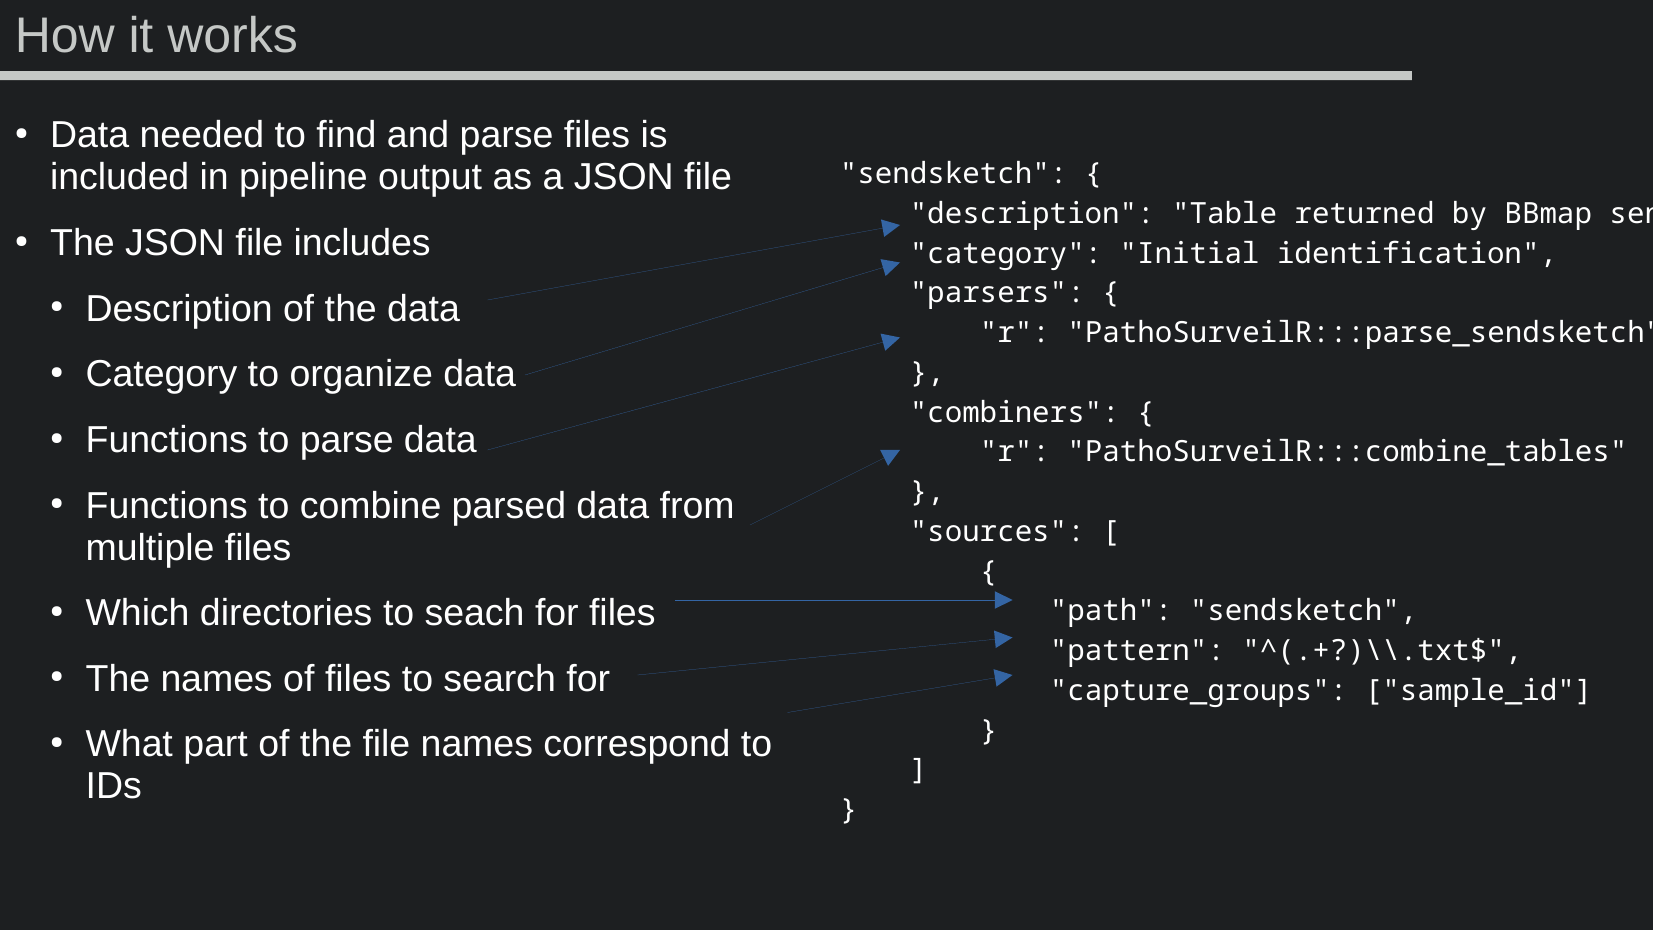

How it works
Data needed to find and parse files is included in pipeline output as a JSON file
The JSON file includes
Description of the data
Category to organize data
Functions to parse data
Functions to combine parsed data from multiple files
Which directories to seach for files
The names of files to search for
What part of the file names correspond to IDs
"sendsketch": {
 "description": "Table returned by BBmap send...",
 "category": "Initial identification",
 "parsers": {
 "r": "PathoSurveilR:::parse_sendsketch"
 },
 "combiners": {
 "r": "PathoSurveilR:::combine_tables"
 },
 "sources": [
 {
 "path": "sendsketch",
 "pattern": "^(.+?)\\.txt$",
 "capture_groups": ["sample_id"]
 }
 ]
}